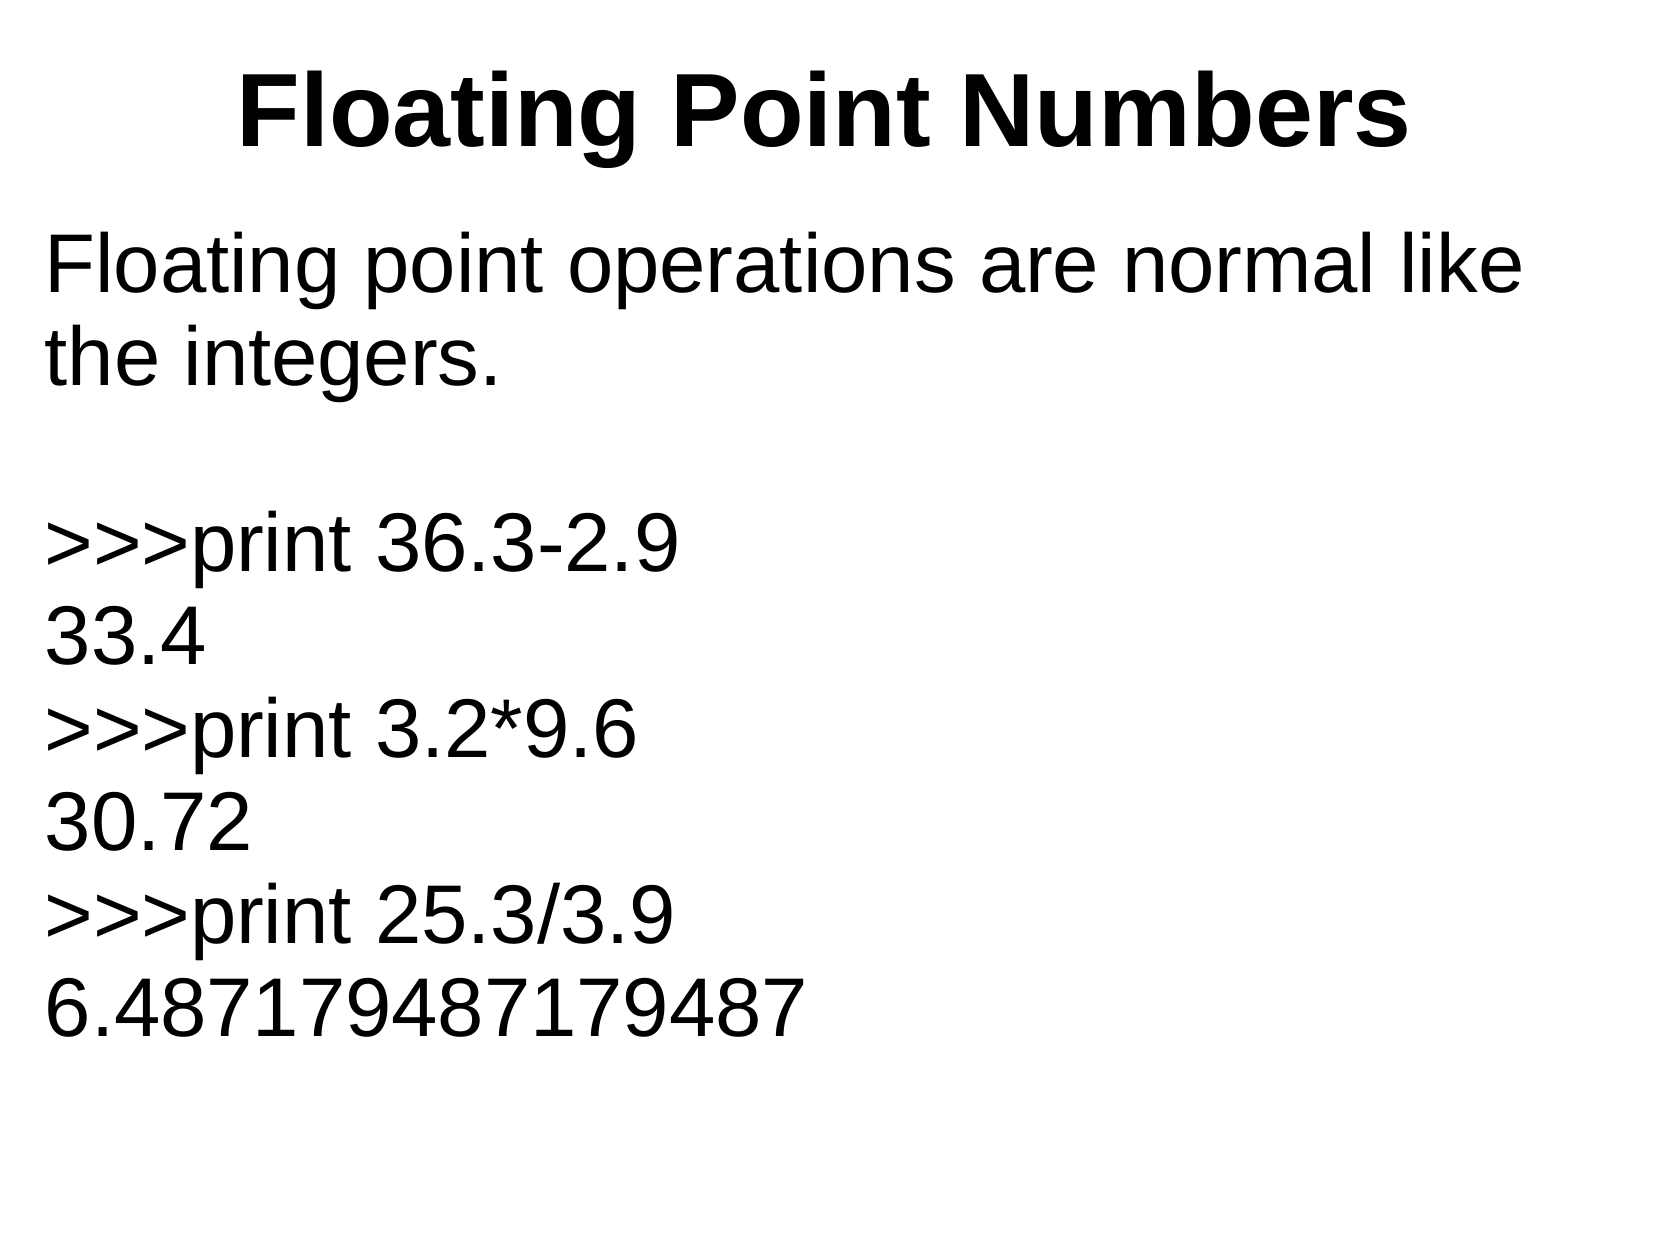

Floating Point Numbers
Floating point operations are normal like the integers.
>>>print 36.3-2.9
33.4
>>>print 3.2*9.6
30.72
>>>print 25.3/3.9
6.487179487179487